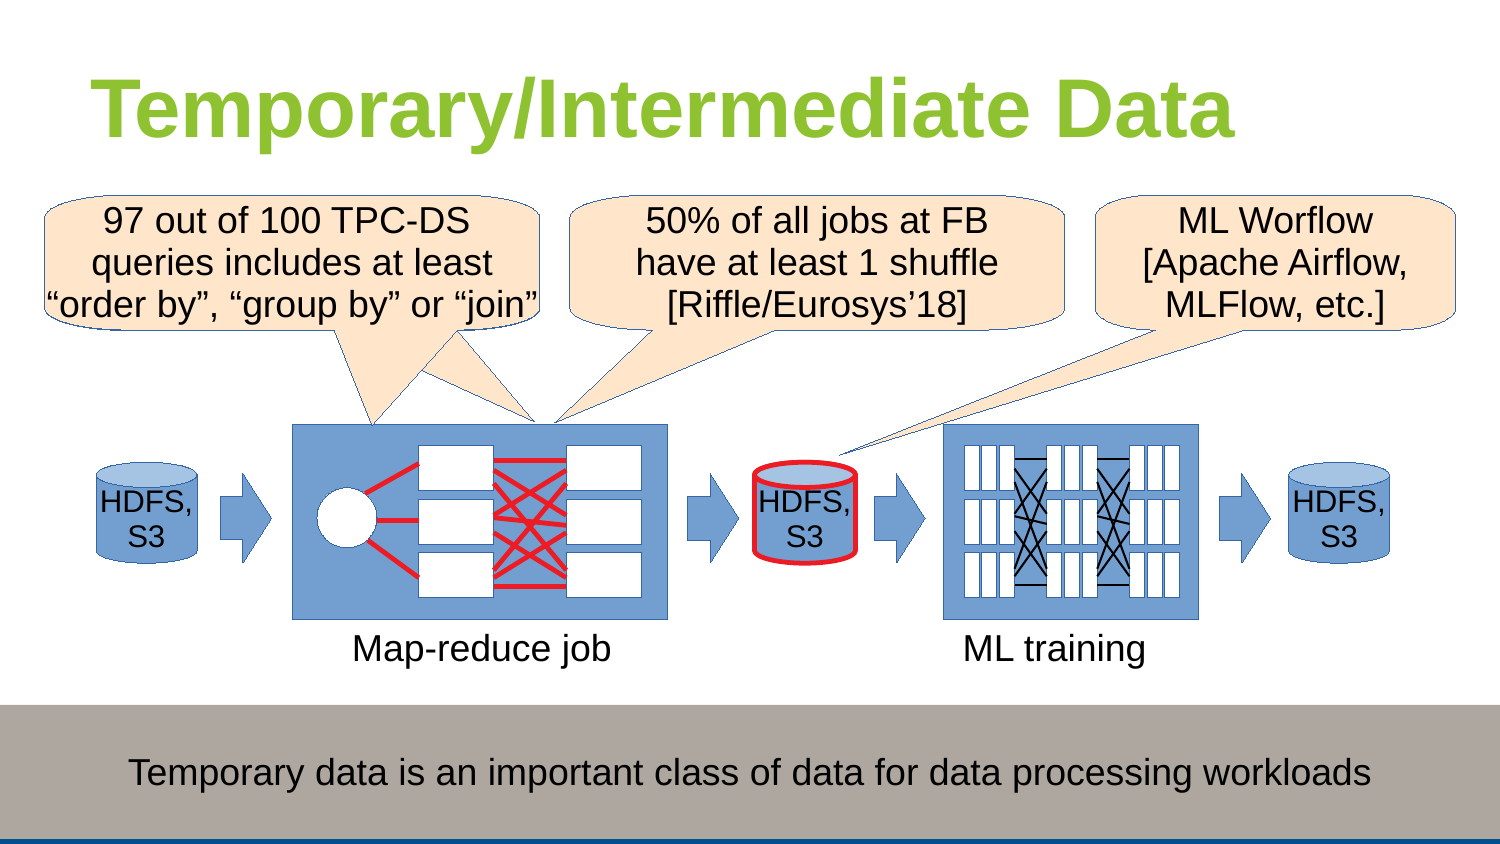

#
Temporary/Intermediate Data
97 out of 100 TPC-DS
queries includes at least
“order by”, “group by” or “join”
50% of all jobs at FB
have at least 1 shuffle
[Riffle/Eurosys’18]
ML Worflow
[Apache Airflow,
MLFlow, etc.]
HDFS,
S3
HDFS,
S3
HDFS,
S3
Map-reduce job
ML training
Temporary data is an important class of data for data processing workloads
6